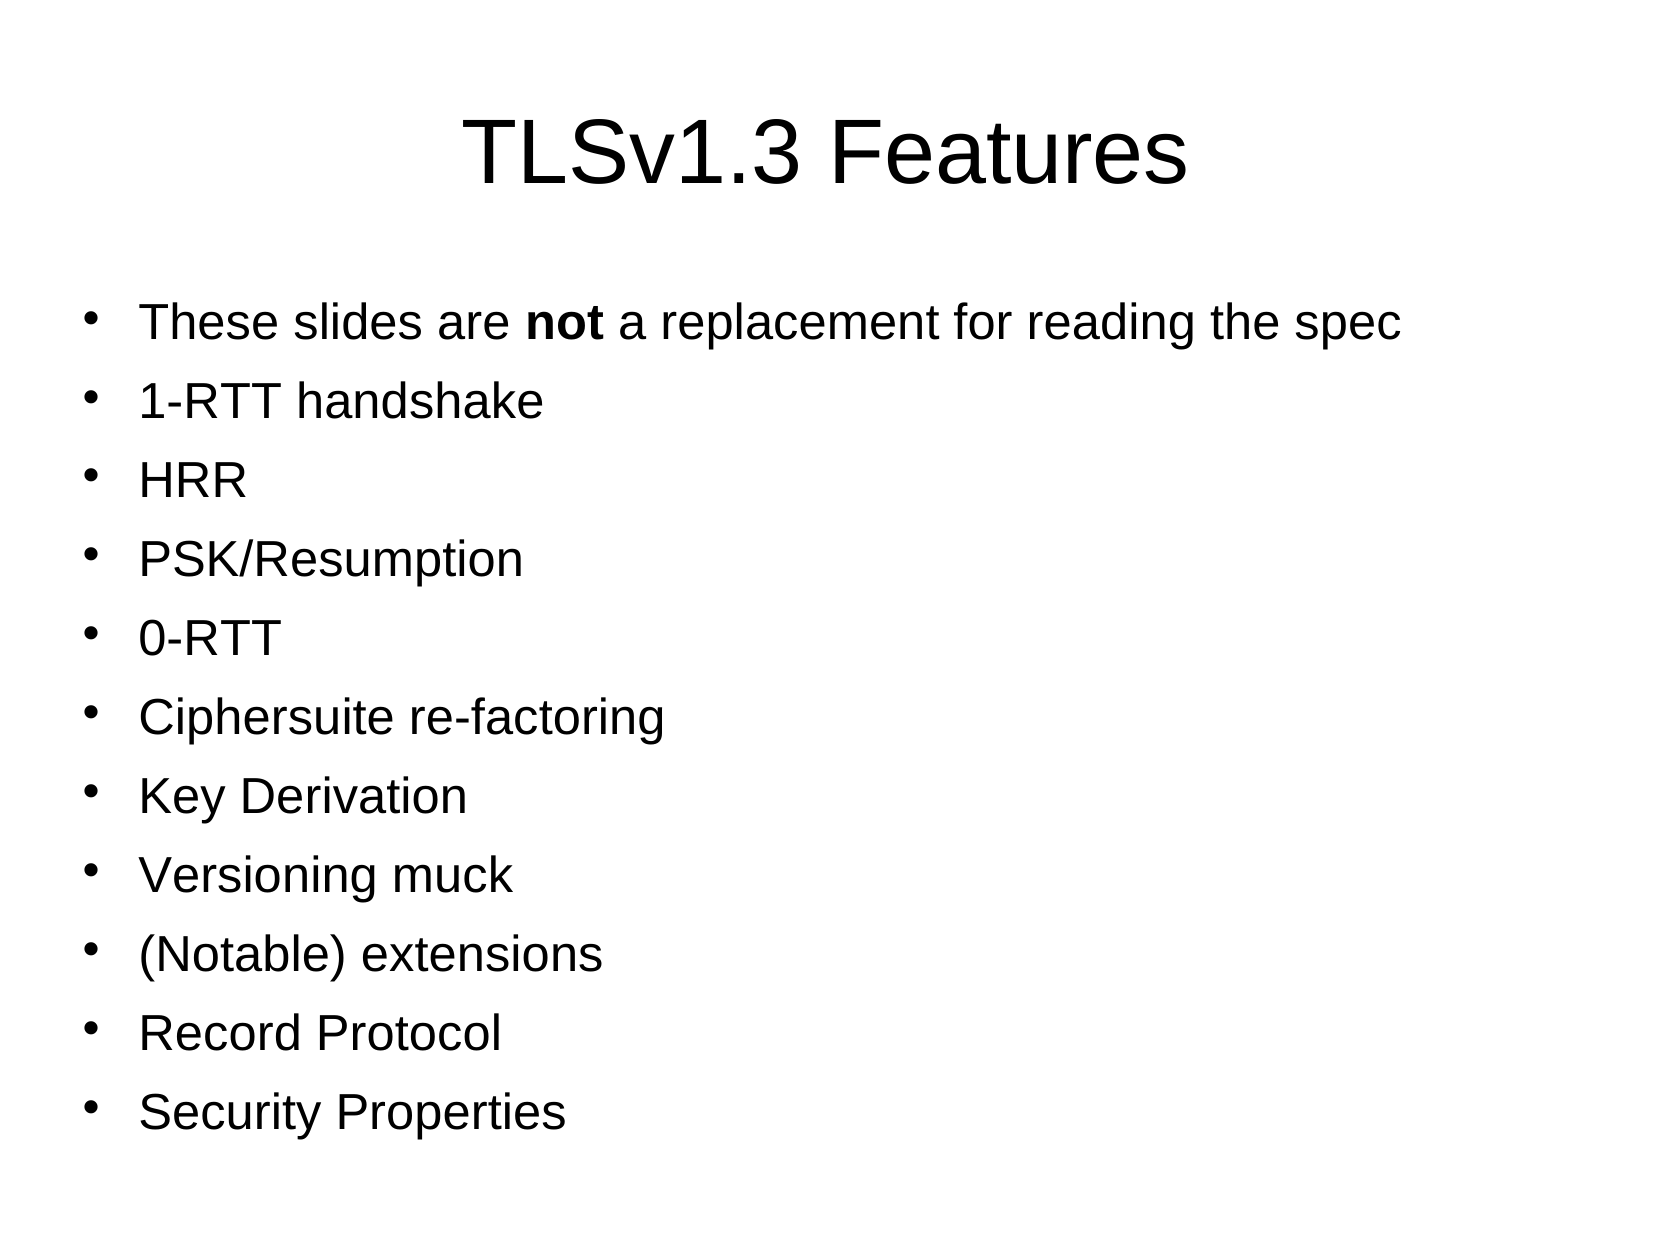

# TLSv1.3 Features
 These slides are not a replacement for reading the spec
 1-RTT handshake
 HRR
 PSK/Resumption
 0-RTT
 Ciphersuite re-factoring
 Key Derivation
 Versioning muck
 (Notable) extensions
 Record Protocol
 Security Properties